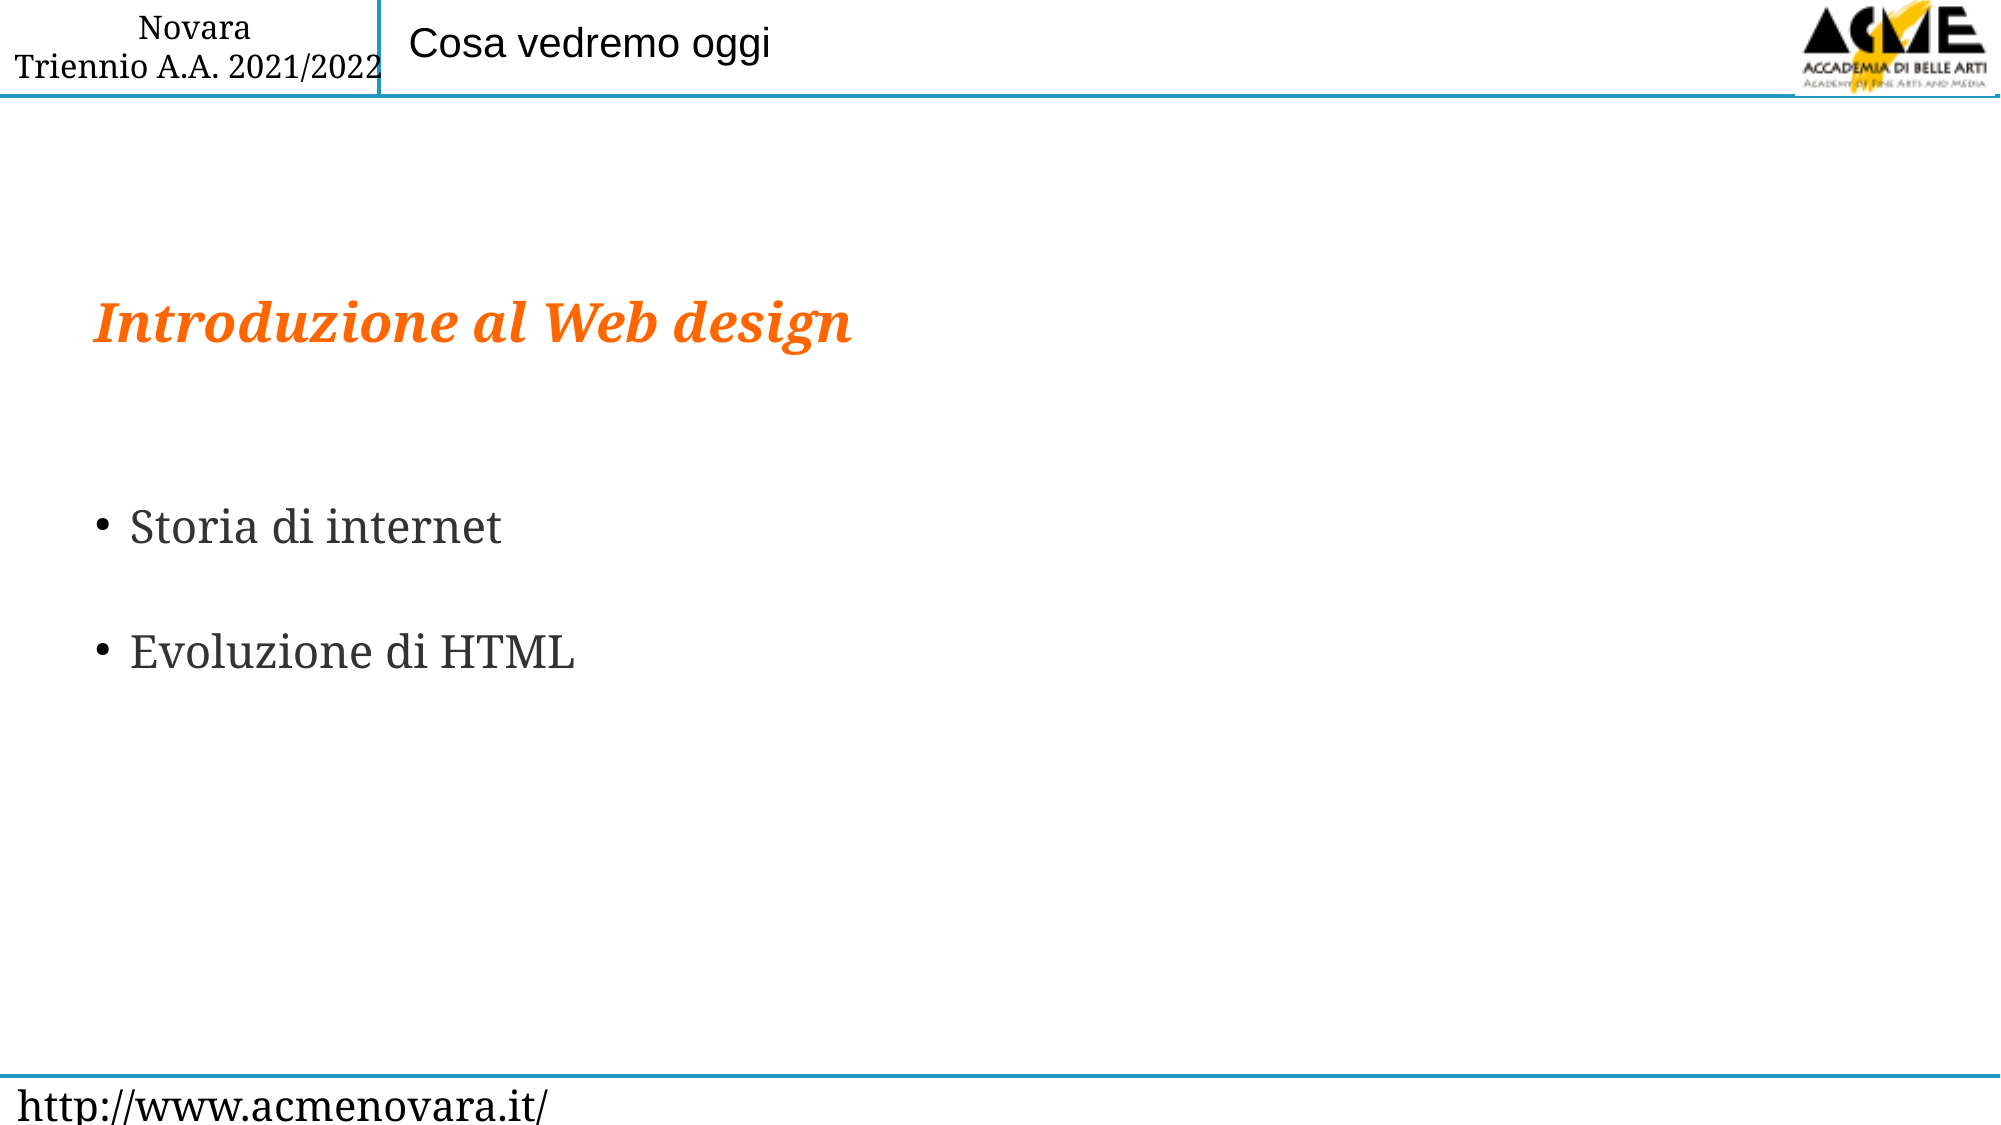

# Cosa vedremo oggi
Introduzione al Web design
Storia di internet
Evoluzione di HTML